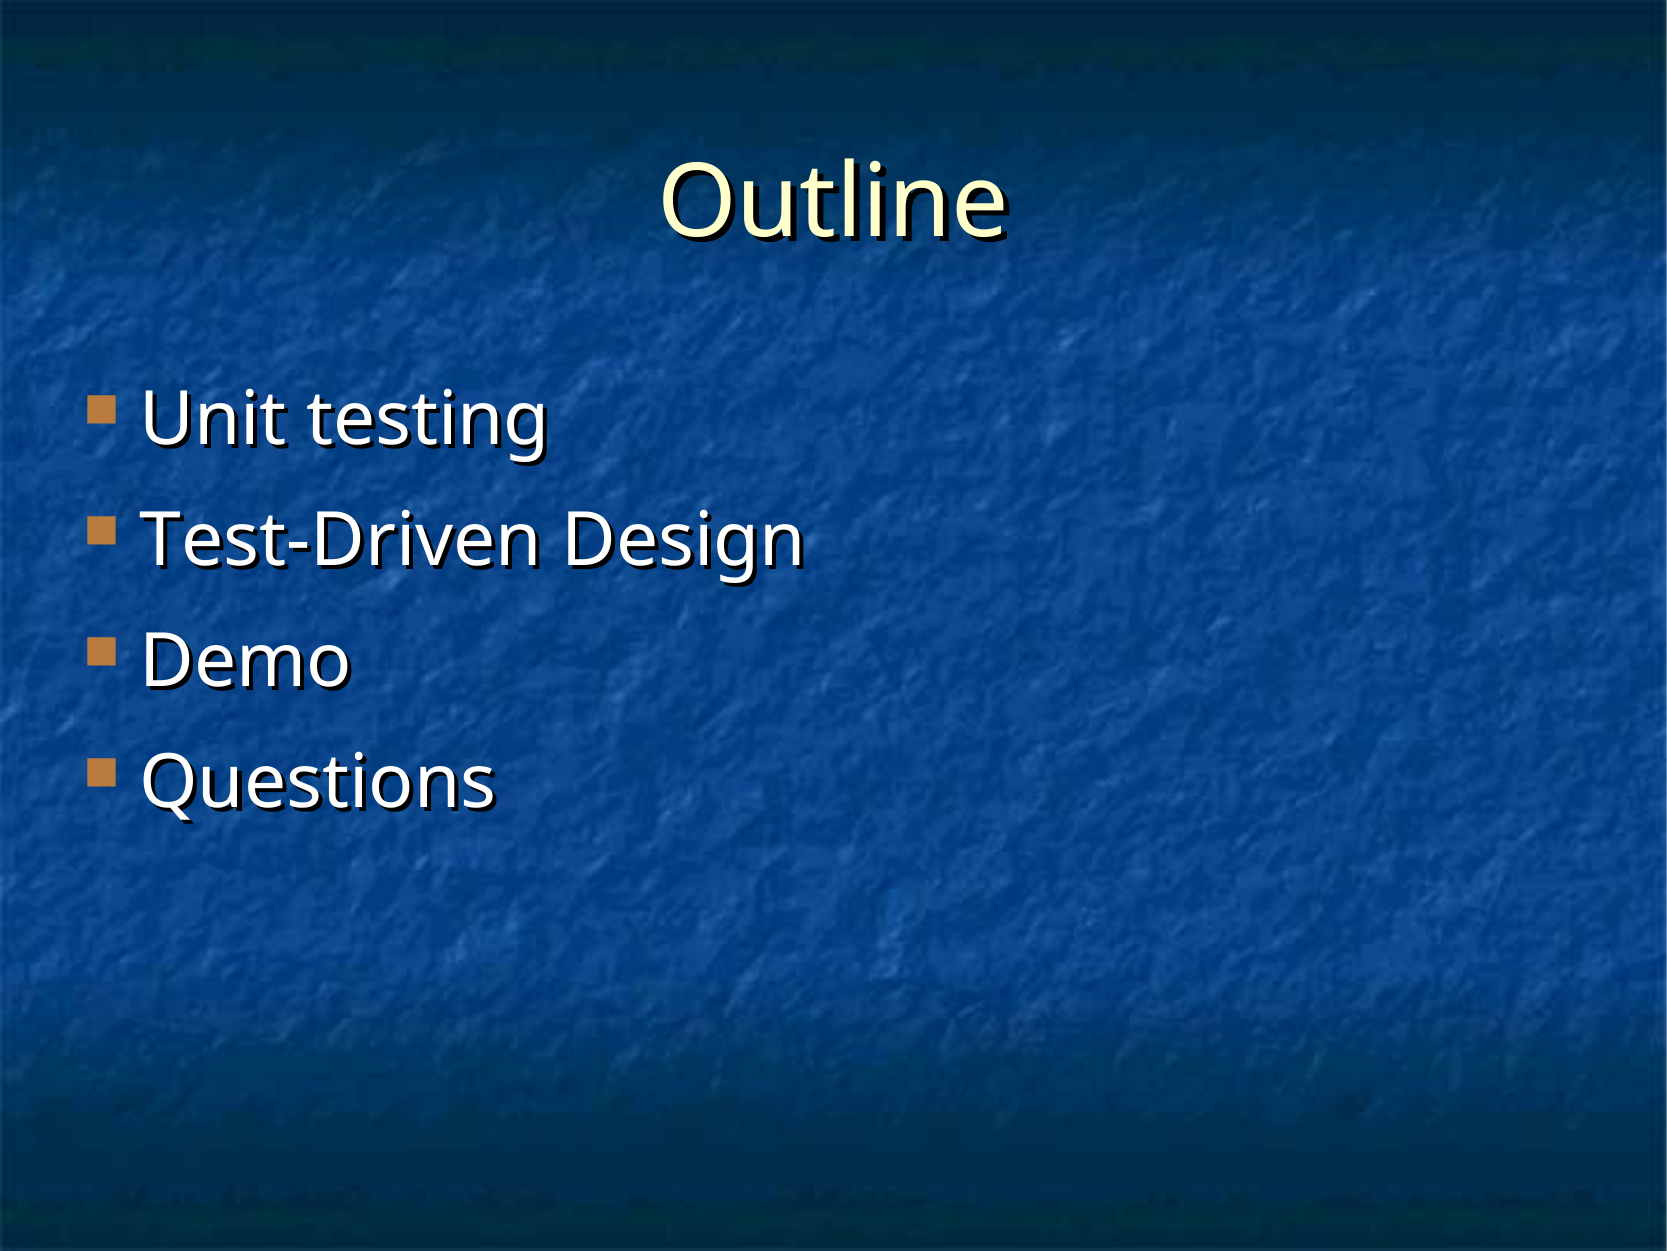

# Outline
Unit testing
Test-Driven Design
Demo
Questions